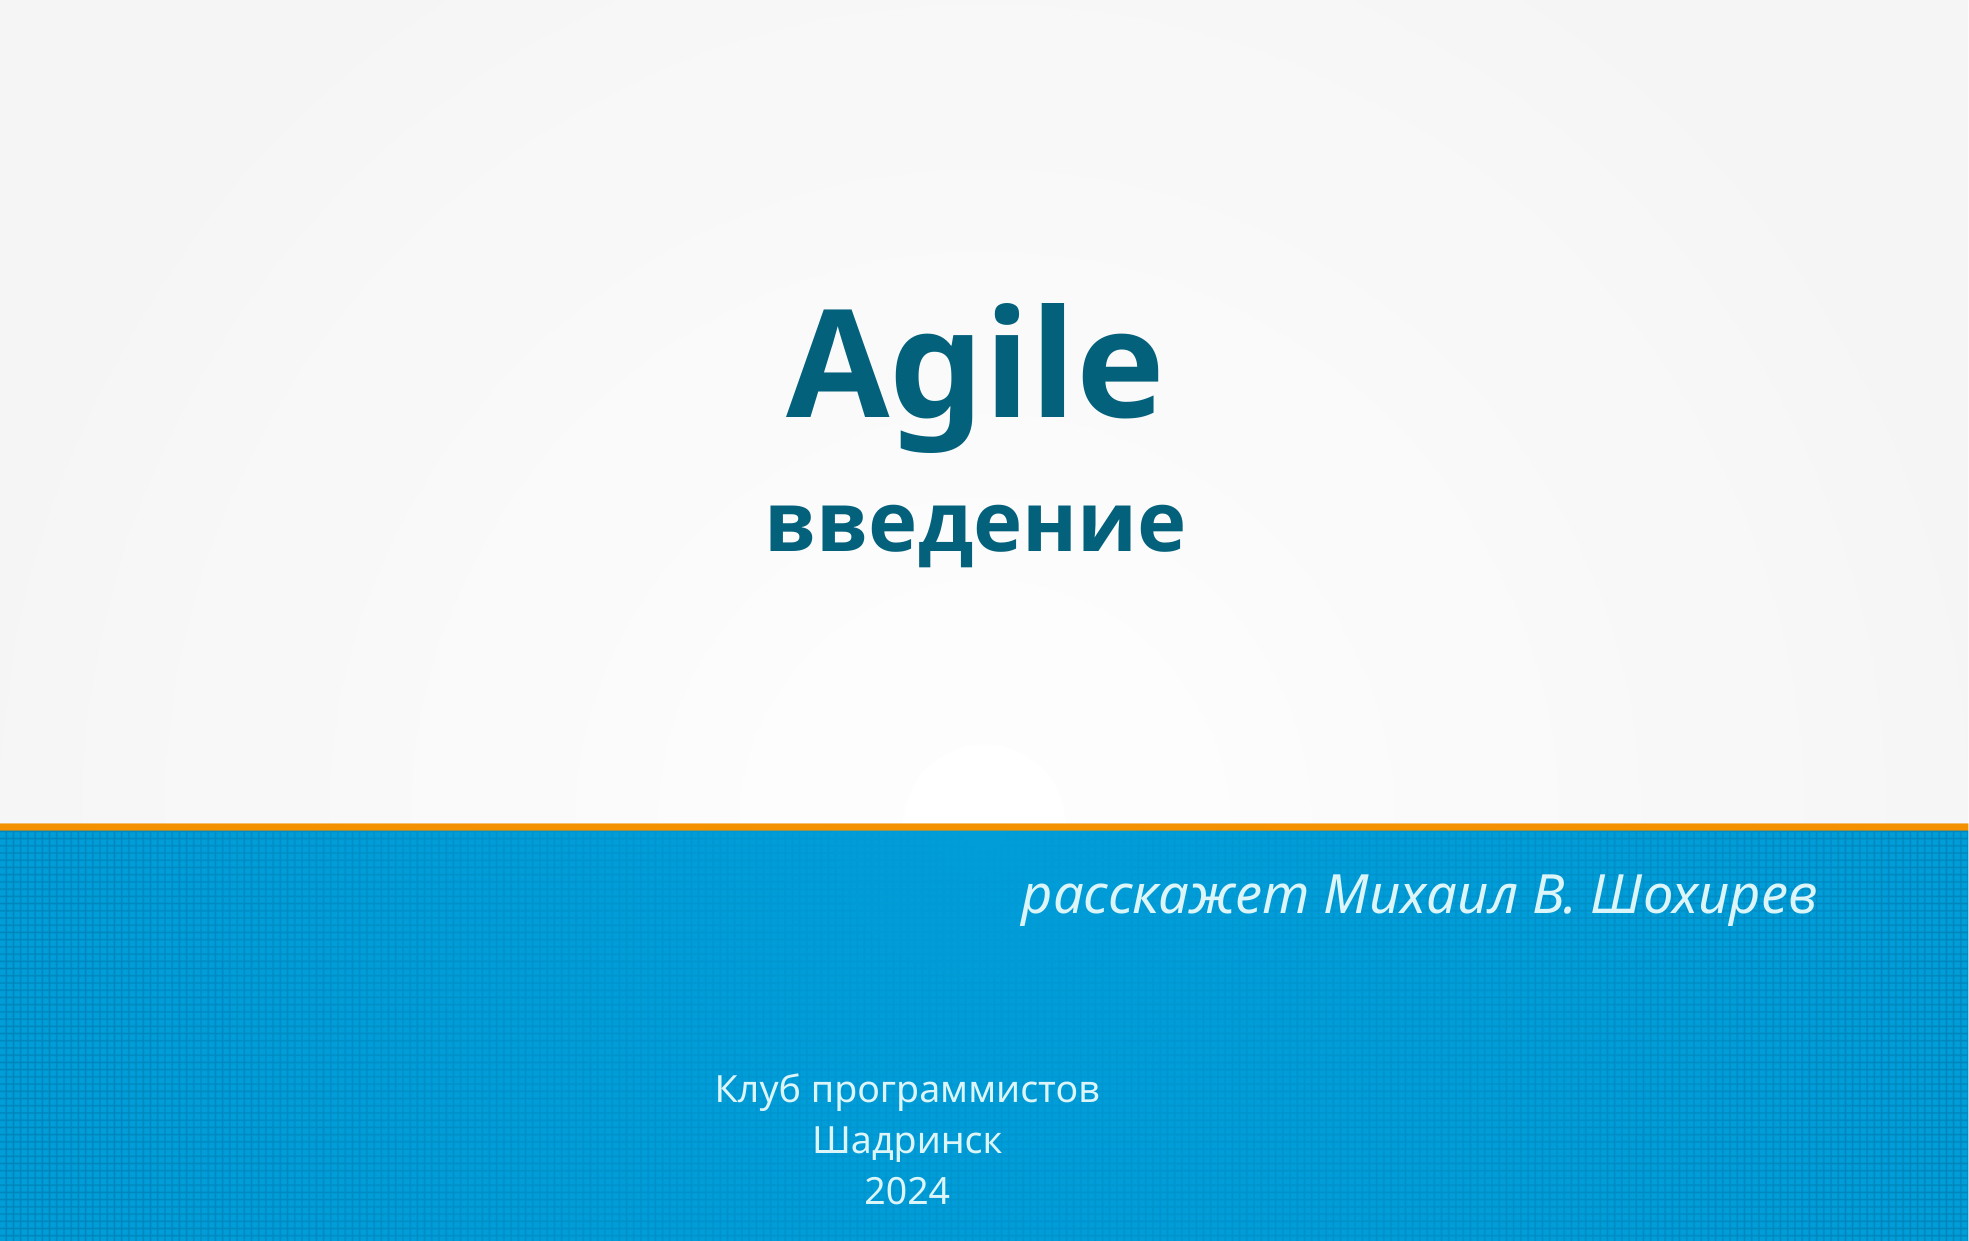

# Agile введение
расскажет Михаил В. Шохирев
Клуб программистов
Шадринск
2024